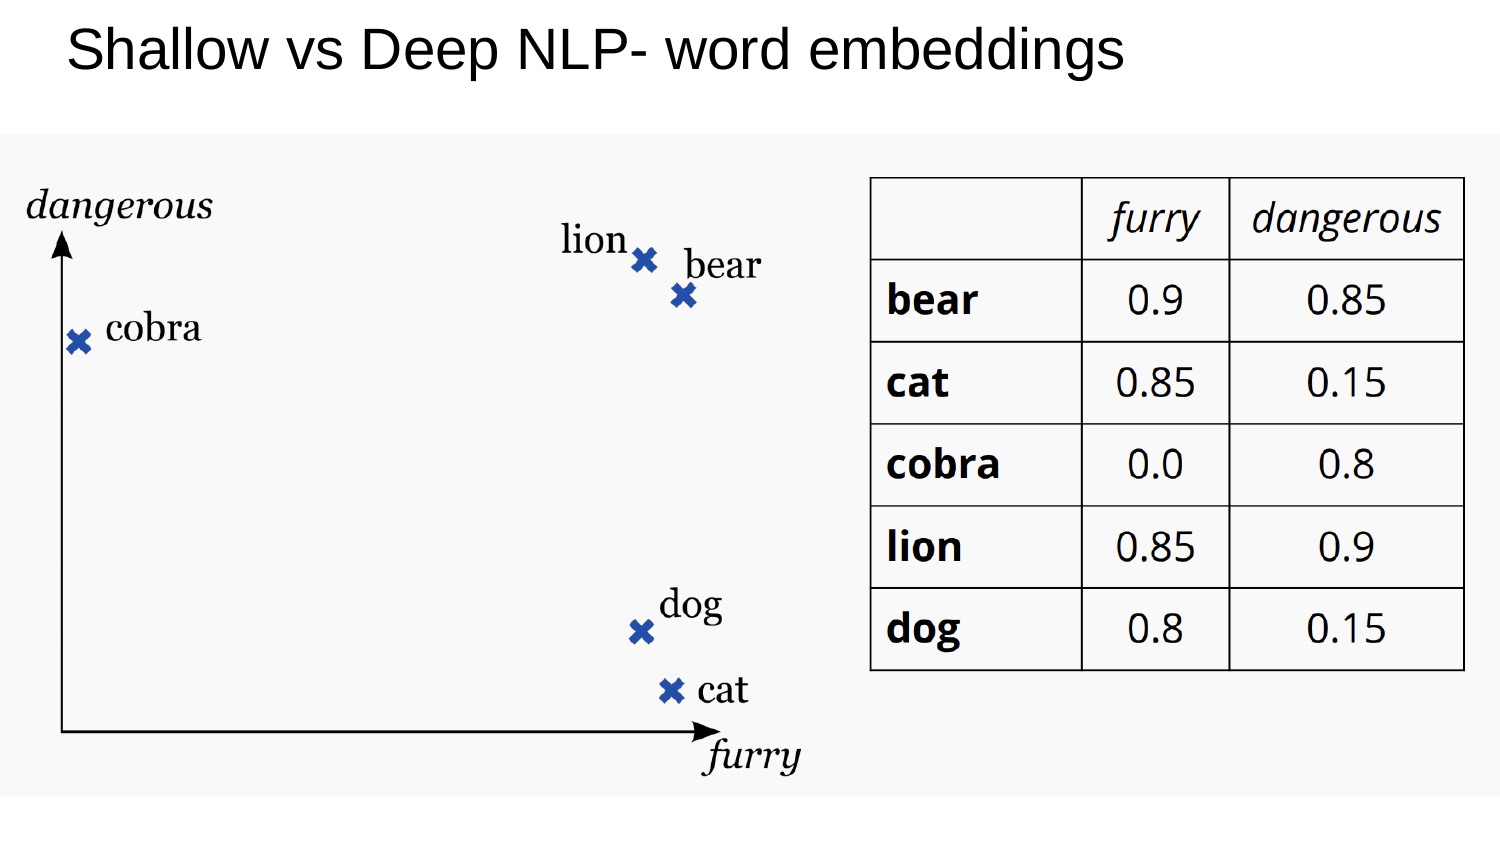

# Shallow vs Deep NLP- word embeddings